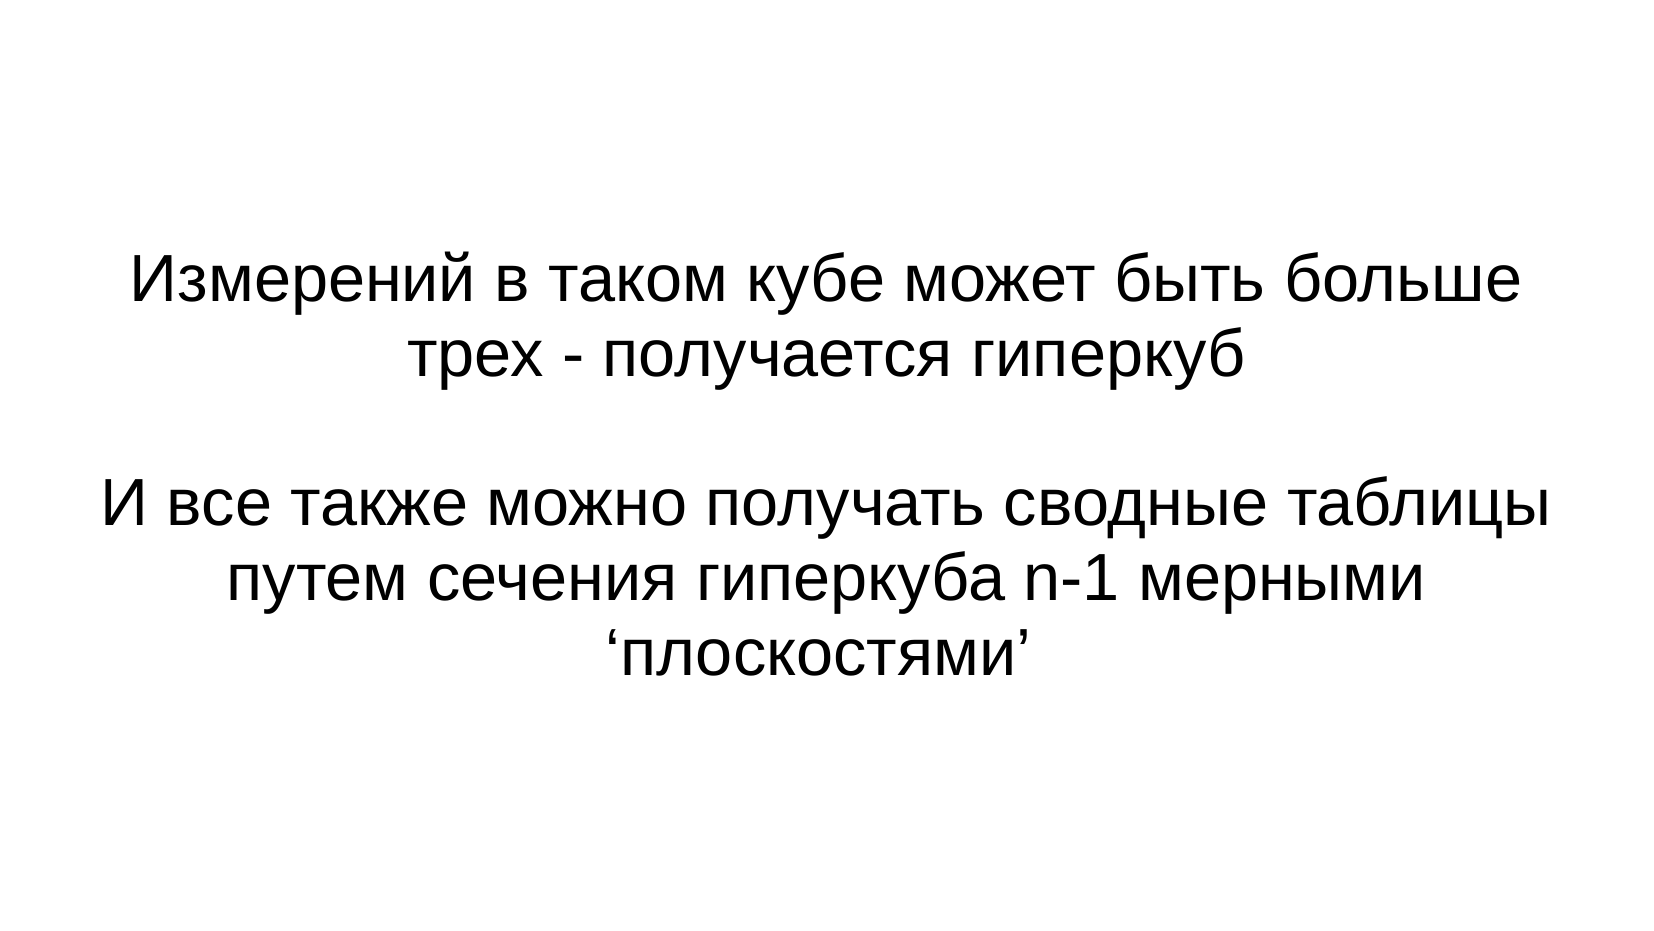

# Измерений в таком кубе может быть больше трех - получается гиперкуб
И все также можно получать сводные таблицы путем сечения гиперкуба n-1 мерными ‘плоскостями’